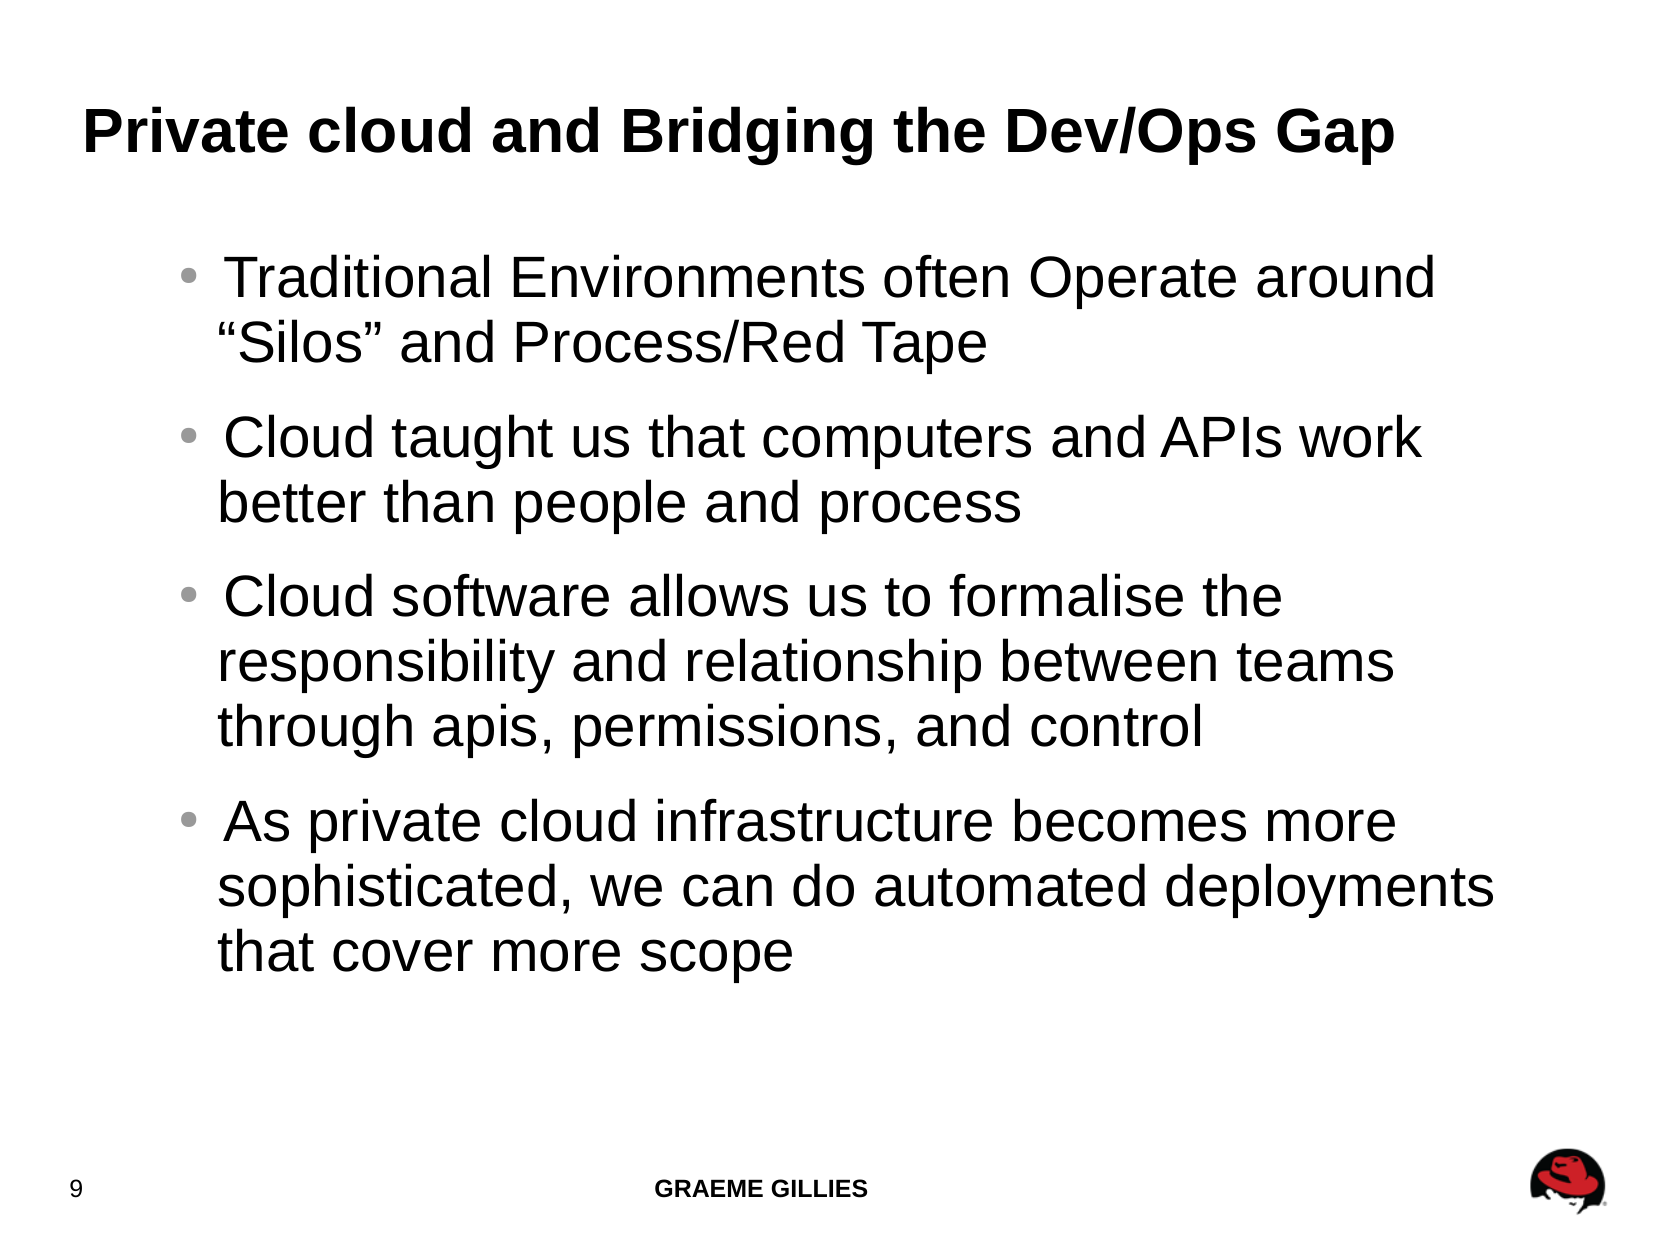

# Private cloud and Bridging the Dev/Ops Gap
Traditional Environments often Operate around “Silos” and Process/Red Tape
Cloud taught us that computers and APIs work better than people and process
Cloud software allows us to formalise the responsibility and relationship between teams through apis, permissions, and control
As private cloud infrastructure becomes more sophisticated, we can do automated deployments that cover more scope